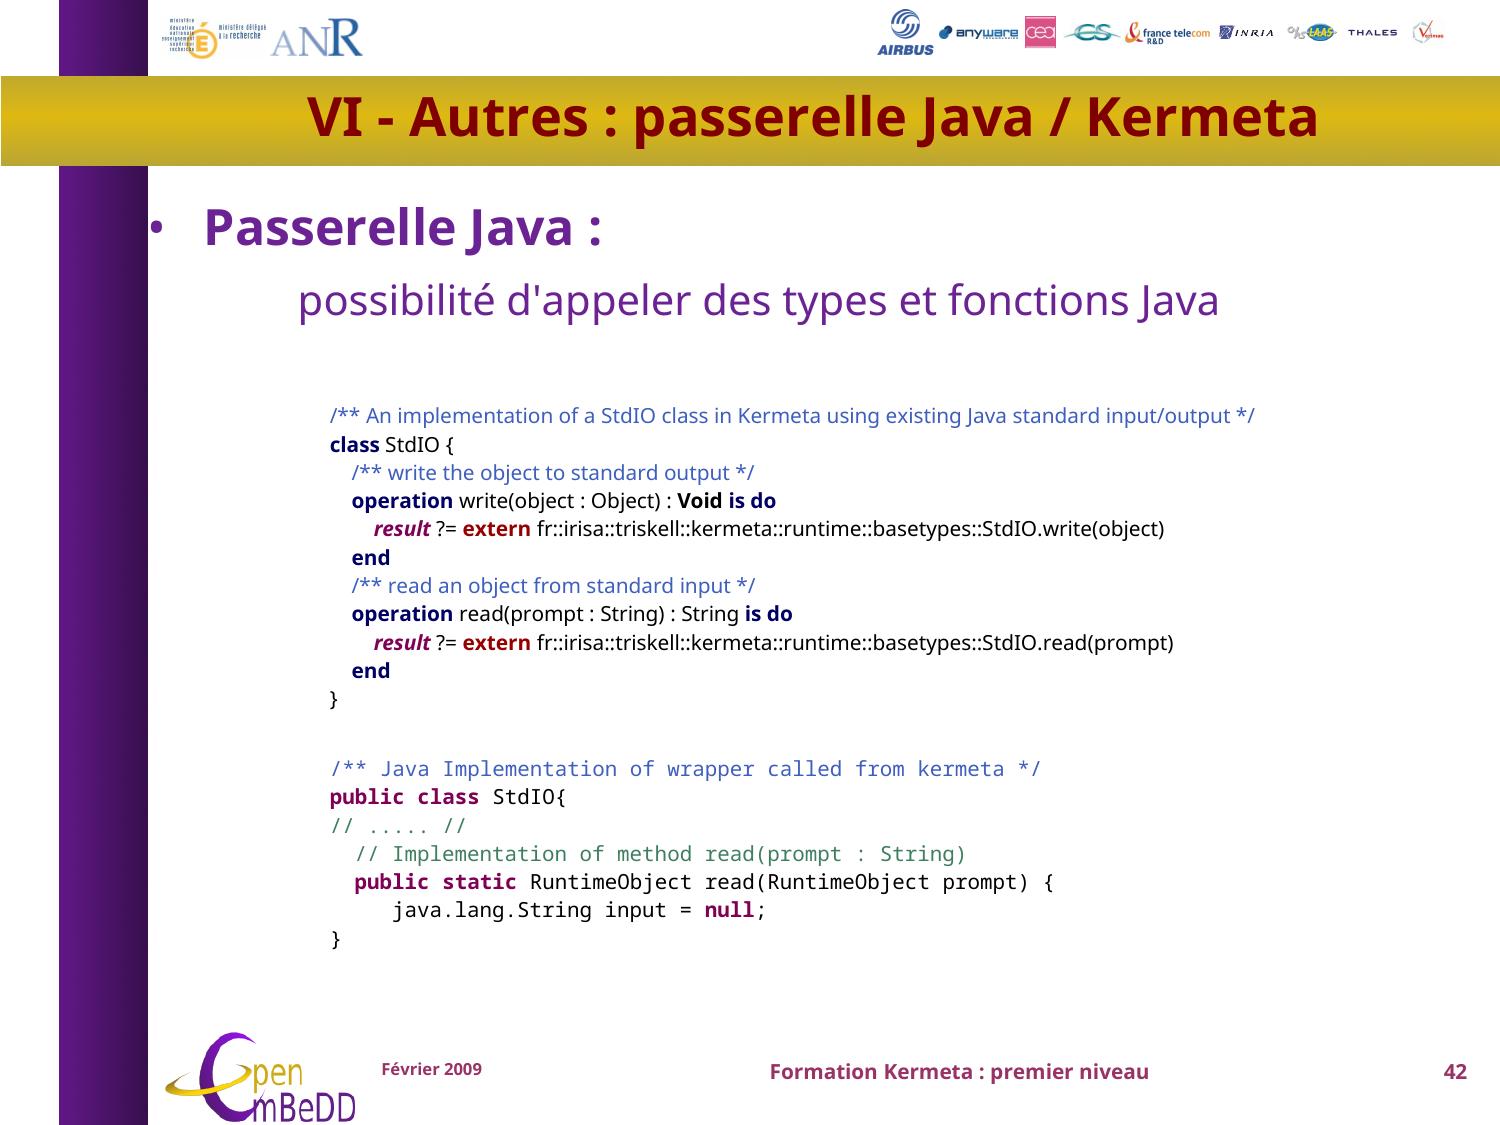

# VI - Autres : passerelle Java / Kermeta
Passerelle Java :
possibilité d'appeler des types et fonctions Java
/** An implementation of a StdIO class in Kermeta using existing Java standard input/output */
class StdIO {
 /** write the object to standard output */
 operation write(object : Object) : Void is do
 result ?= extern fr::irisa::triskell::kermeta::runtime::basetypes::StdIO.write(object)
 end
 /** read an object from standard input */
 operation read(prompt : String) : String is do
 result ?= extern fr::irisa::triskell::kermeta::runtime::basetypes::StdIO.read(prompt)
 end
}
/** Java Implementation of wrapper called from kermeta */
public class StdIO{
// ..... //
 // Implementation of method read(prompt : String)
 public static RuntimeObject read(RuntimeObject prompt) {
 java.lang.String input = null;
}
Pied de page
Pied de page fixe
42